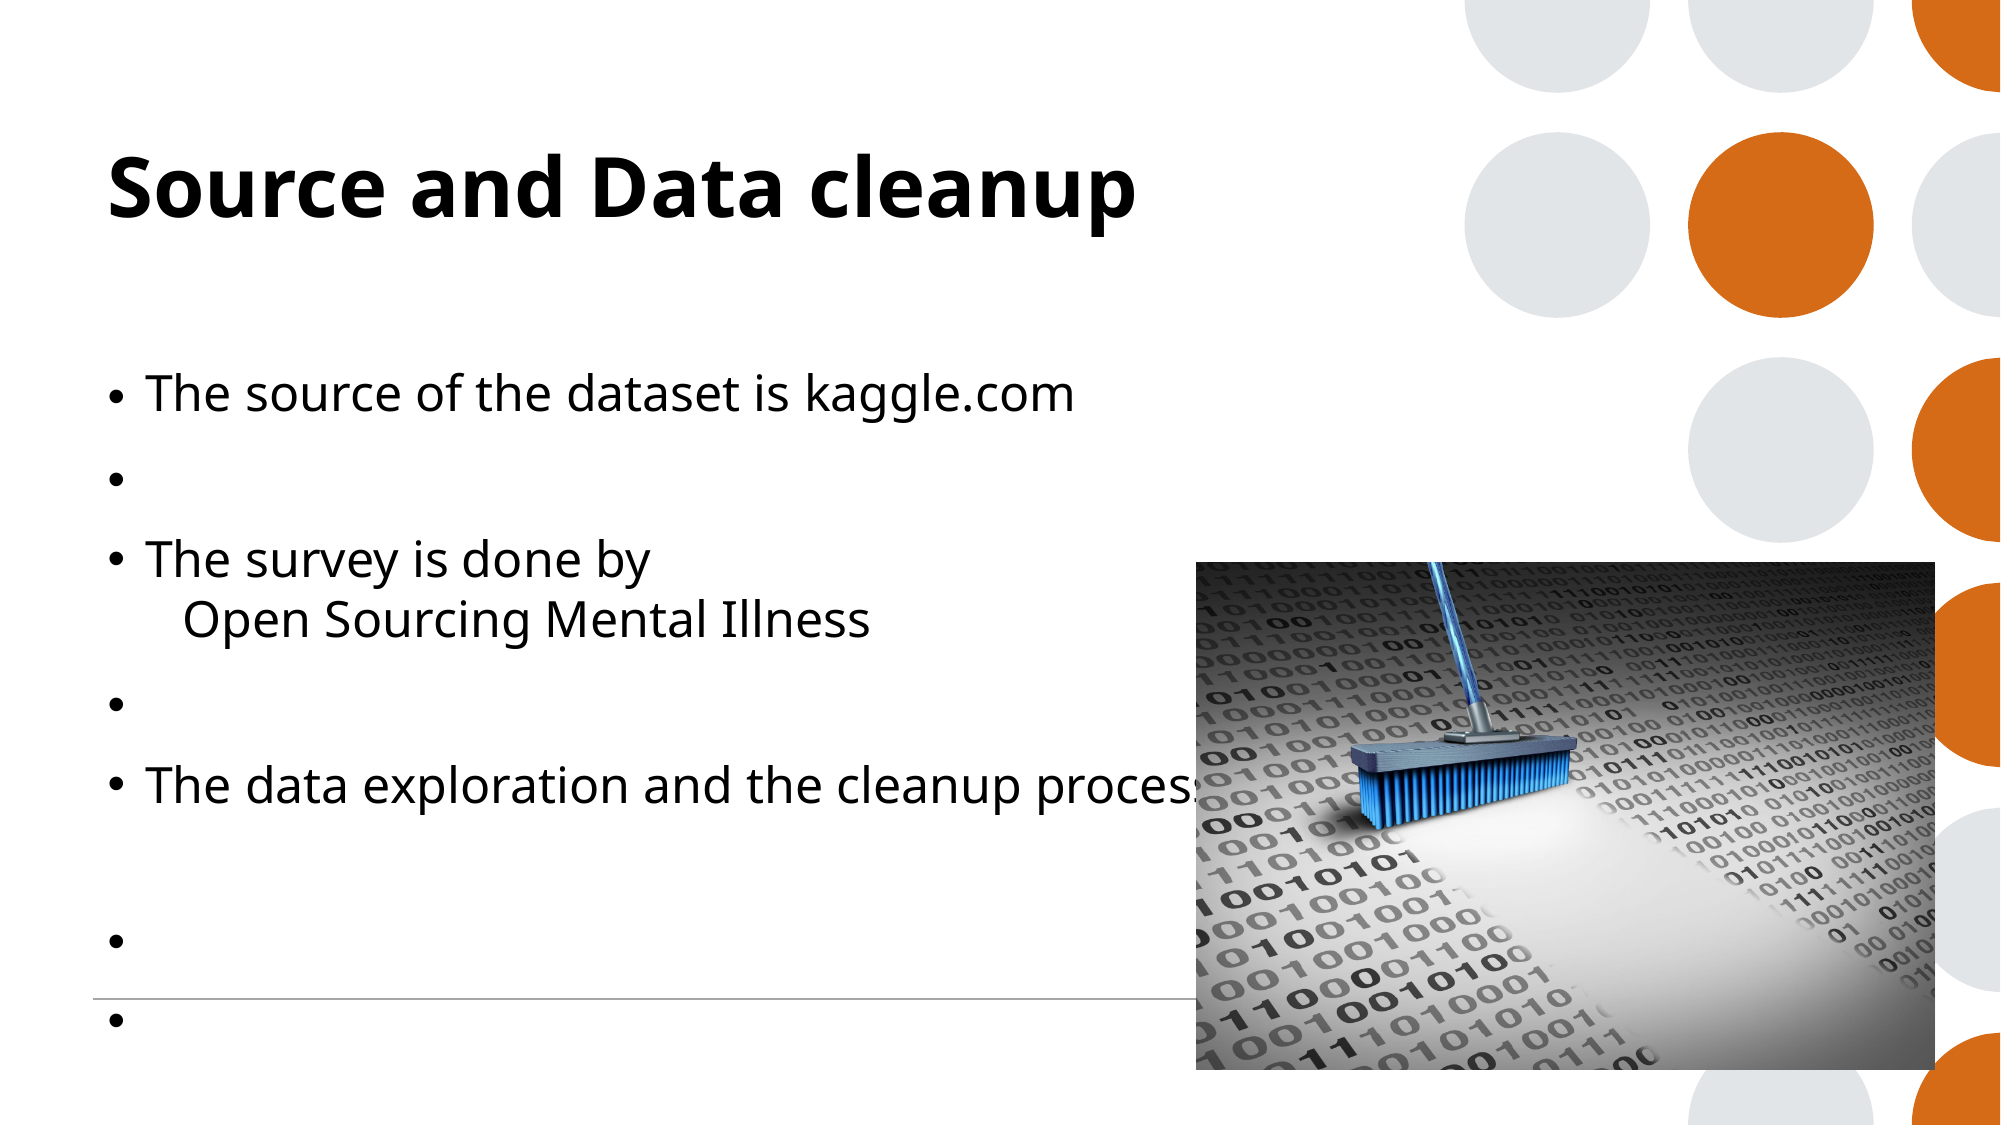

# Source and Data cleanup
The source of the dataset is kaggle.com
The survey is done by Open Sourcing Mental Illness
The data exploration and the cleanup process